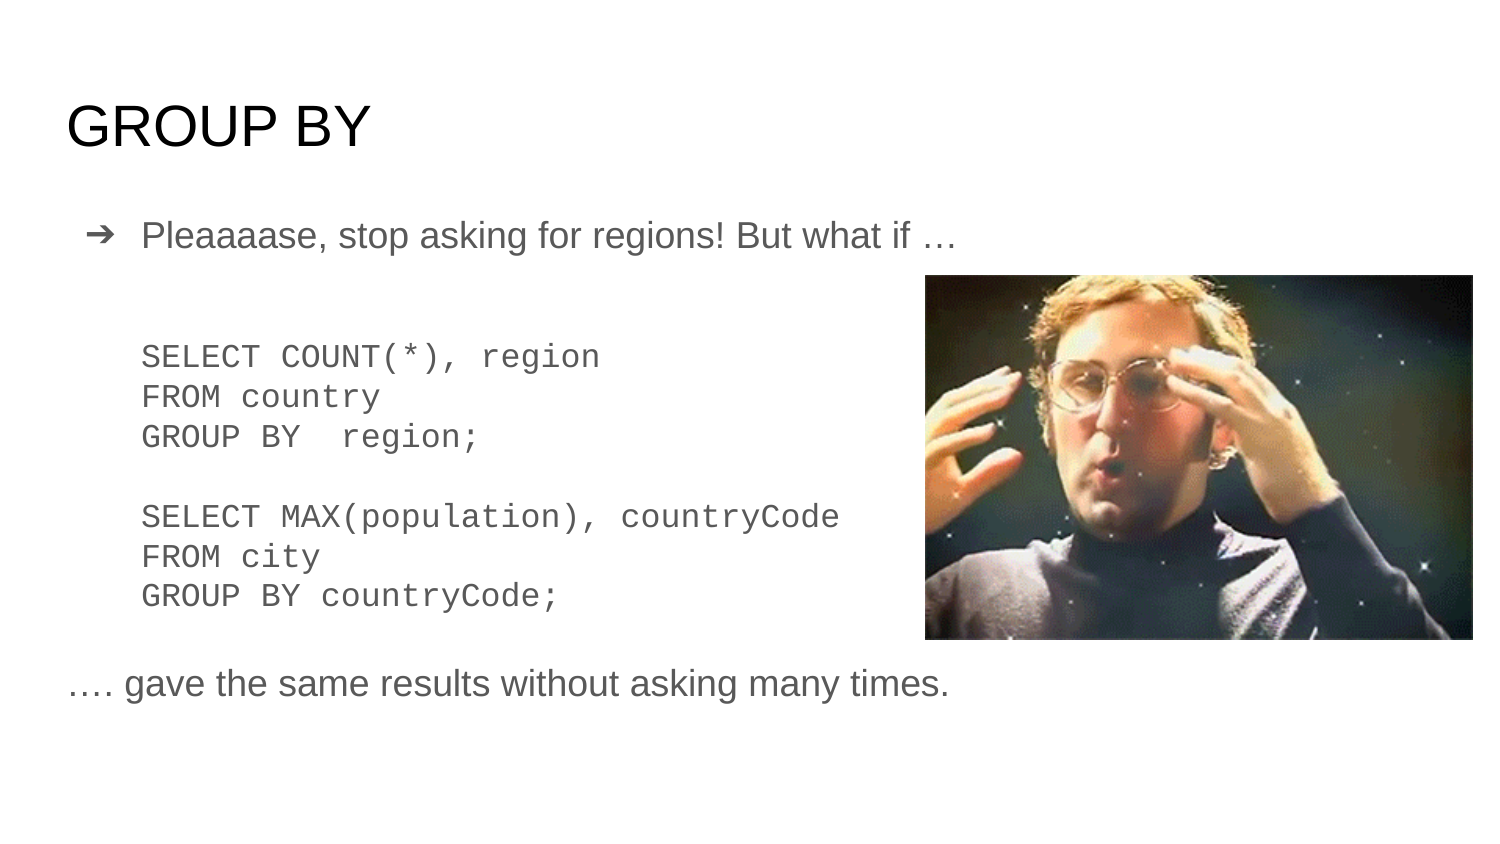

# GROUP BY
Pleaaaase, stop asking for regions! But what if …
SELECT COUNT(*), region
FROM country
GROUP BY region;
SELECT MAX(population), countryCode
FROM city
GROUP BY countryCode;
…. gave the same results without asking many times.